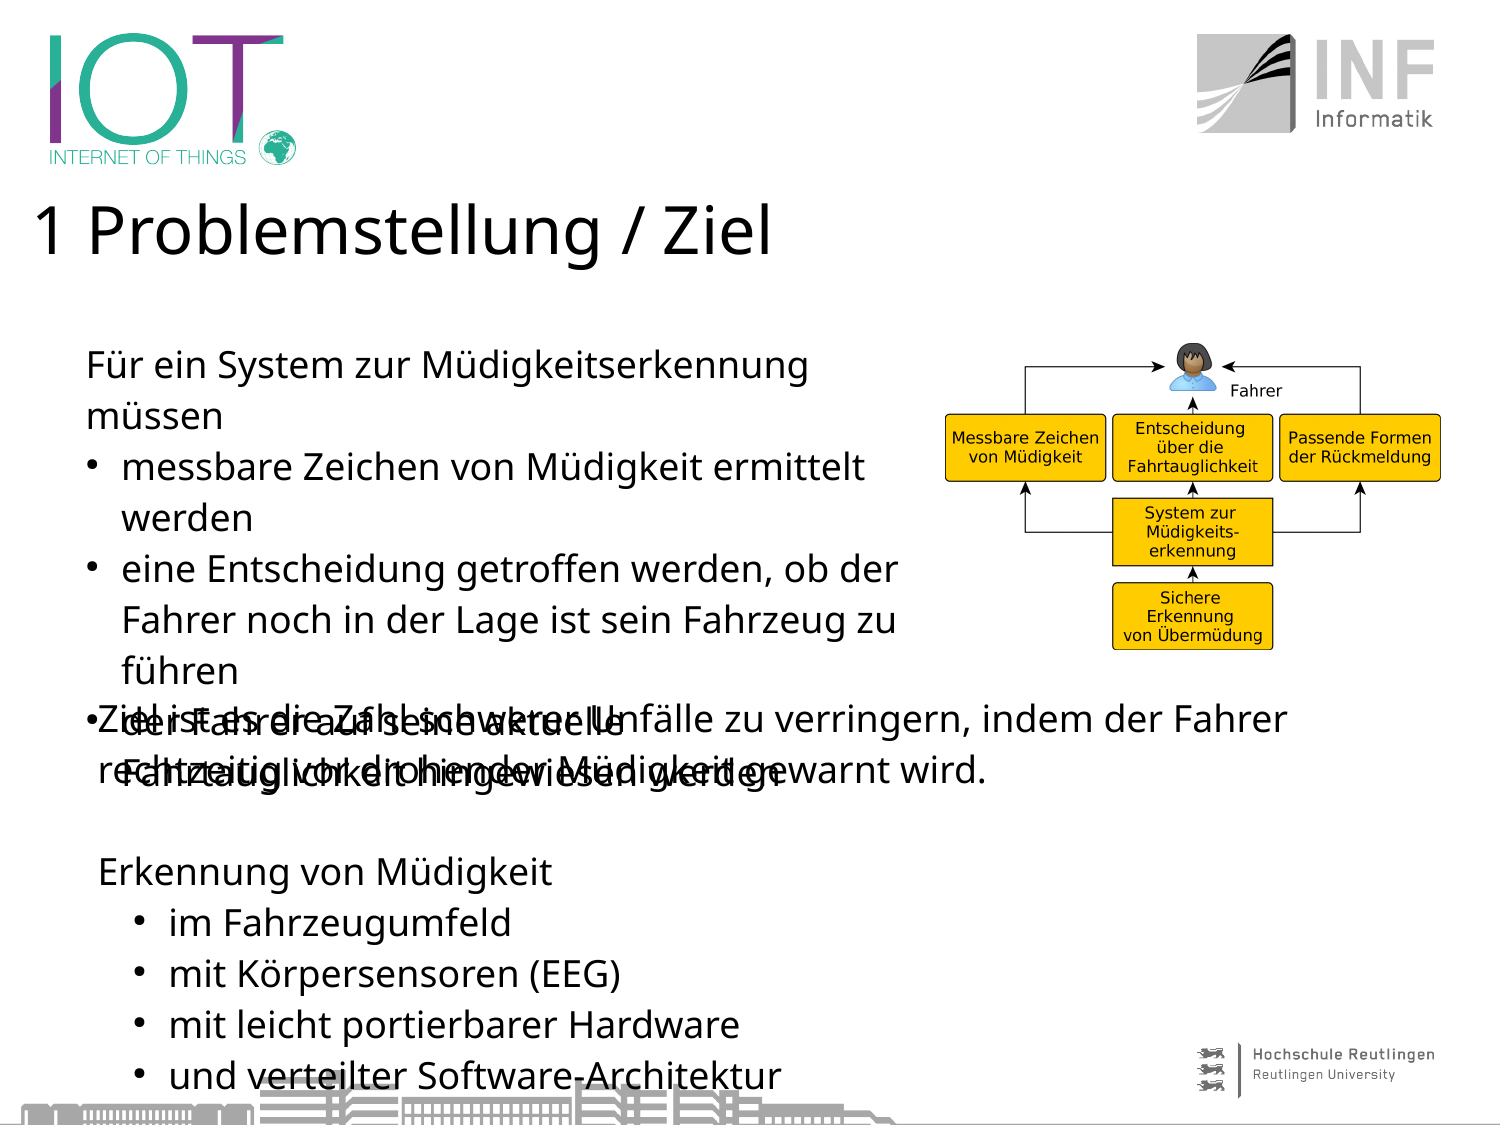

1 Problemstellung / Ziel
Für ein System zur Müdigkeitserkennung müssen
messbare Zeichen von Müdigkeit ermittelt werden
eine Entscheidung getroffen werden, ob der Fahrer noch in der Lage ist sein Fahrzeug zu führen
der Fahrer auf seine aktuelle Fahrtauglichkeit hingewiesen werden
Ziel ist es die Zahl schwerer Unfälle zu verringern, indem der Fahrer rechtzeitig vor drohender Müdigkeit gewarnt wird.
Erkennung von Müdigkeit
im Fahrzeugumfeld
mit Körpersensoren (EEG)
mit leicht portierbarer Hardware
und verteilter Software-Architektur